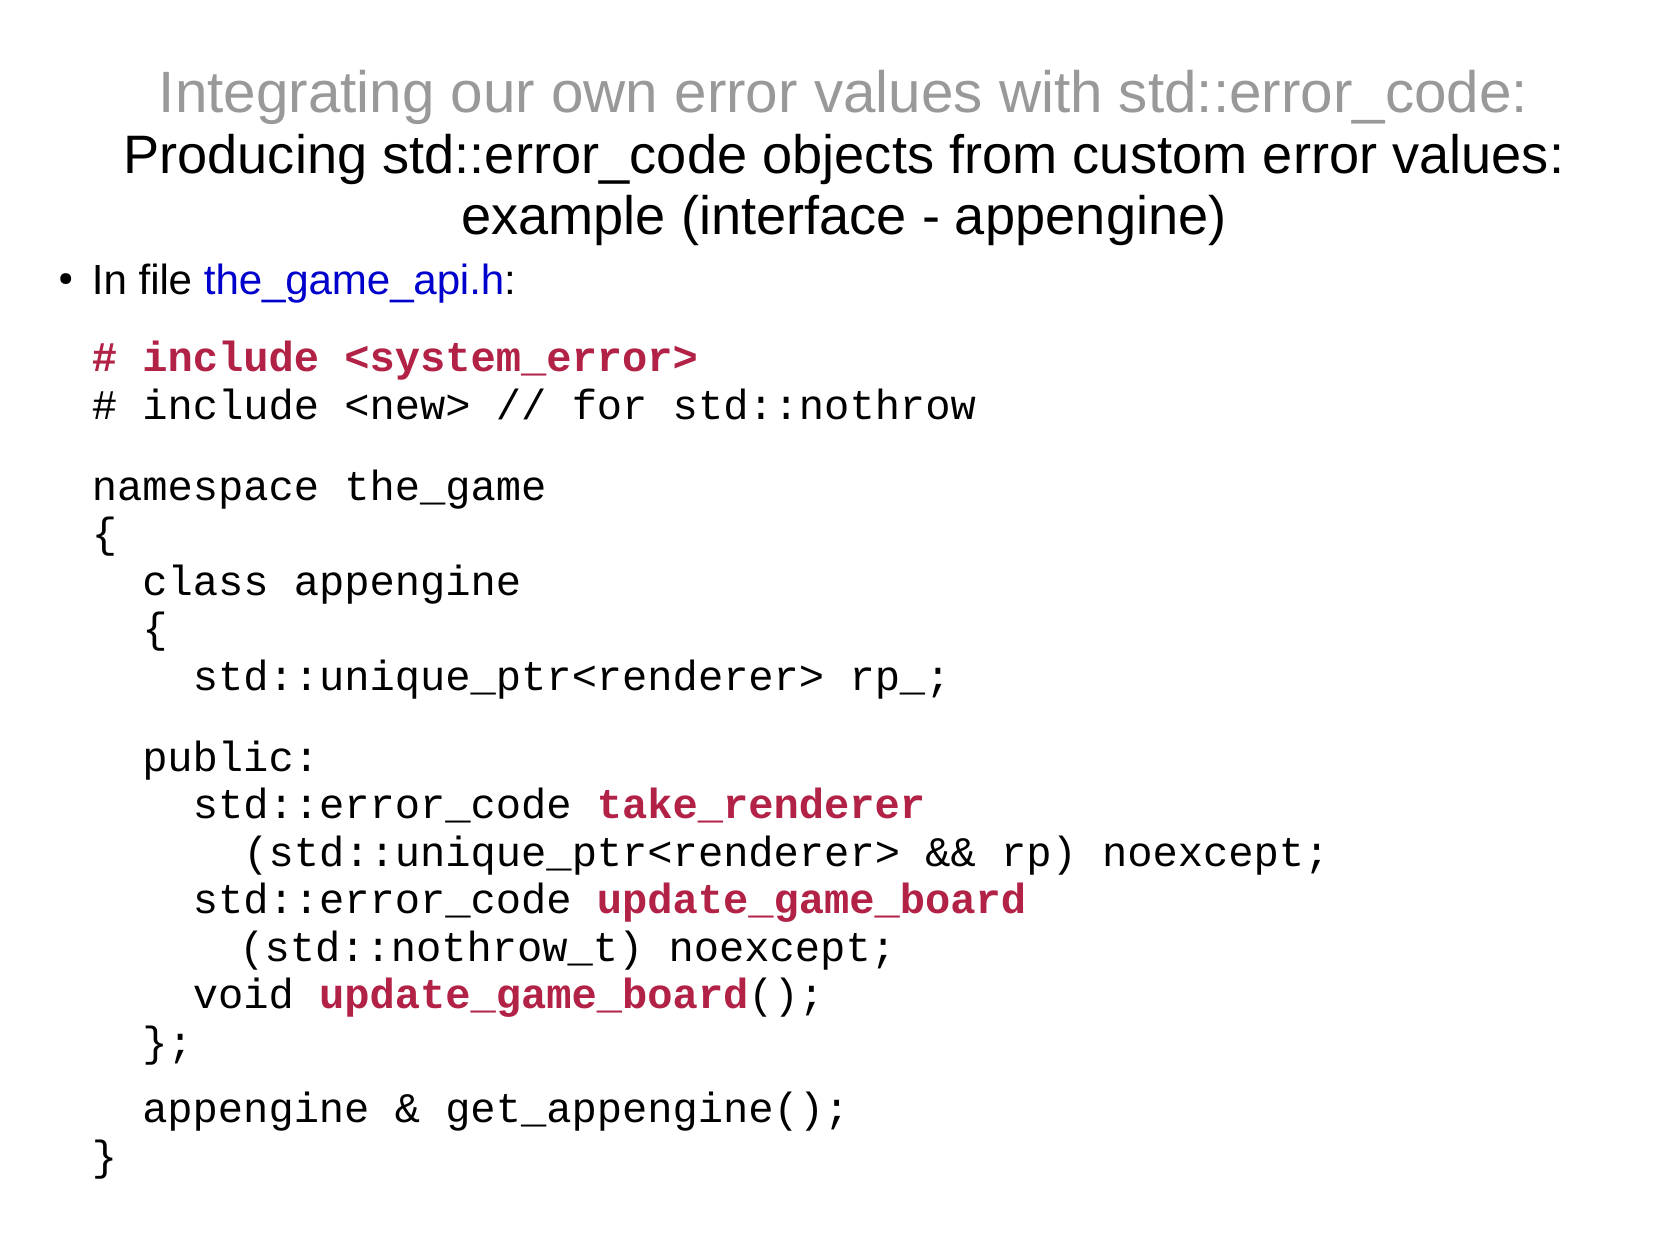

# Integrating our own error values with std::error_code: Producing std::error_code objects from custom error values: example (interface - appengine)
In file the_game_api.h:
# include <system_error> # include <new> // for std::nothrow
namespace the_game
{
 class appengine
 {
 std::unique_ptr<renderer> rp_;
 public:
 std::error_code take_renderer
 (std::unique_ptr<renderer> && rp) noexcept;
 std::error_code update_game_board
	 (std::nothrow_t) noexcept;
 void update_game_board();
 };
 appengine & get_appengine();
}